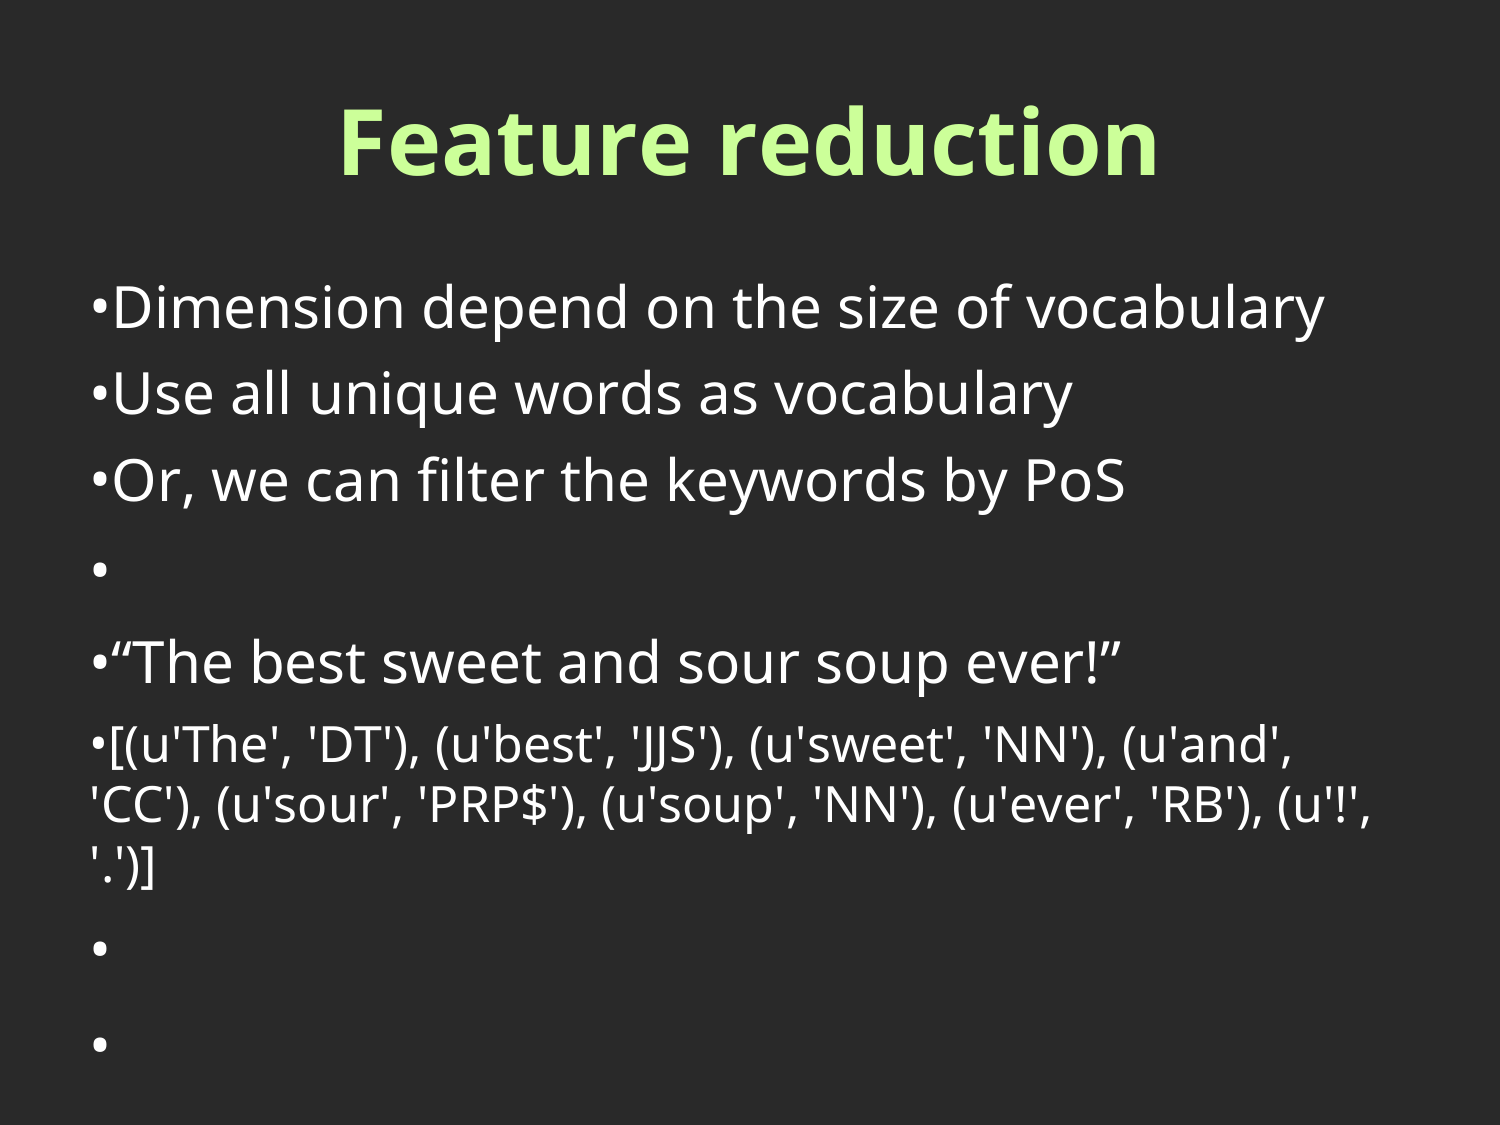

# Feature reduction
Dimension depend on the size of vocabulary
Use all unique words as vocabulary
Or, we can filter the keywords by PoS
“The best sweet and sour soup ever!”
[(u'The', 'DT'), (u'best', 'JJS'), (u'sweet', 'NN'), (u'and', 'CC'), (u'sour', 'PRP$'), (u'soup', 'NN'), (u'ever', 'RB'), (u'!', '.')]